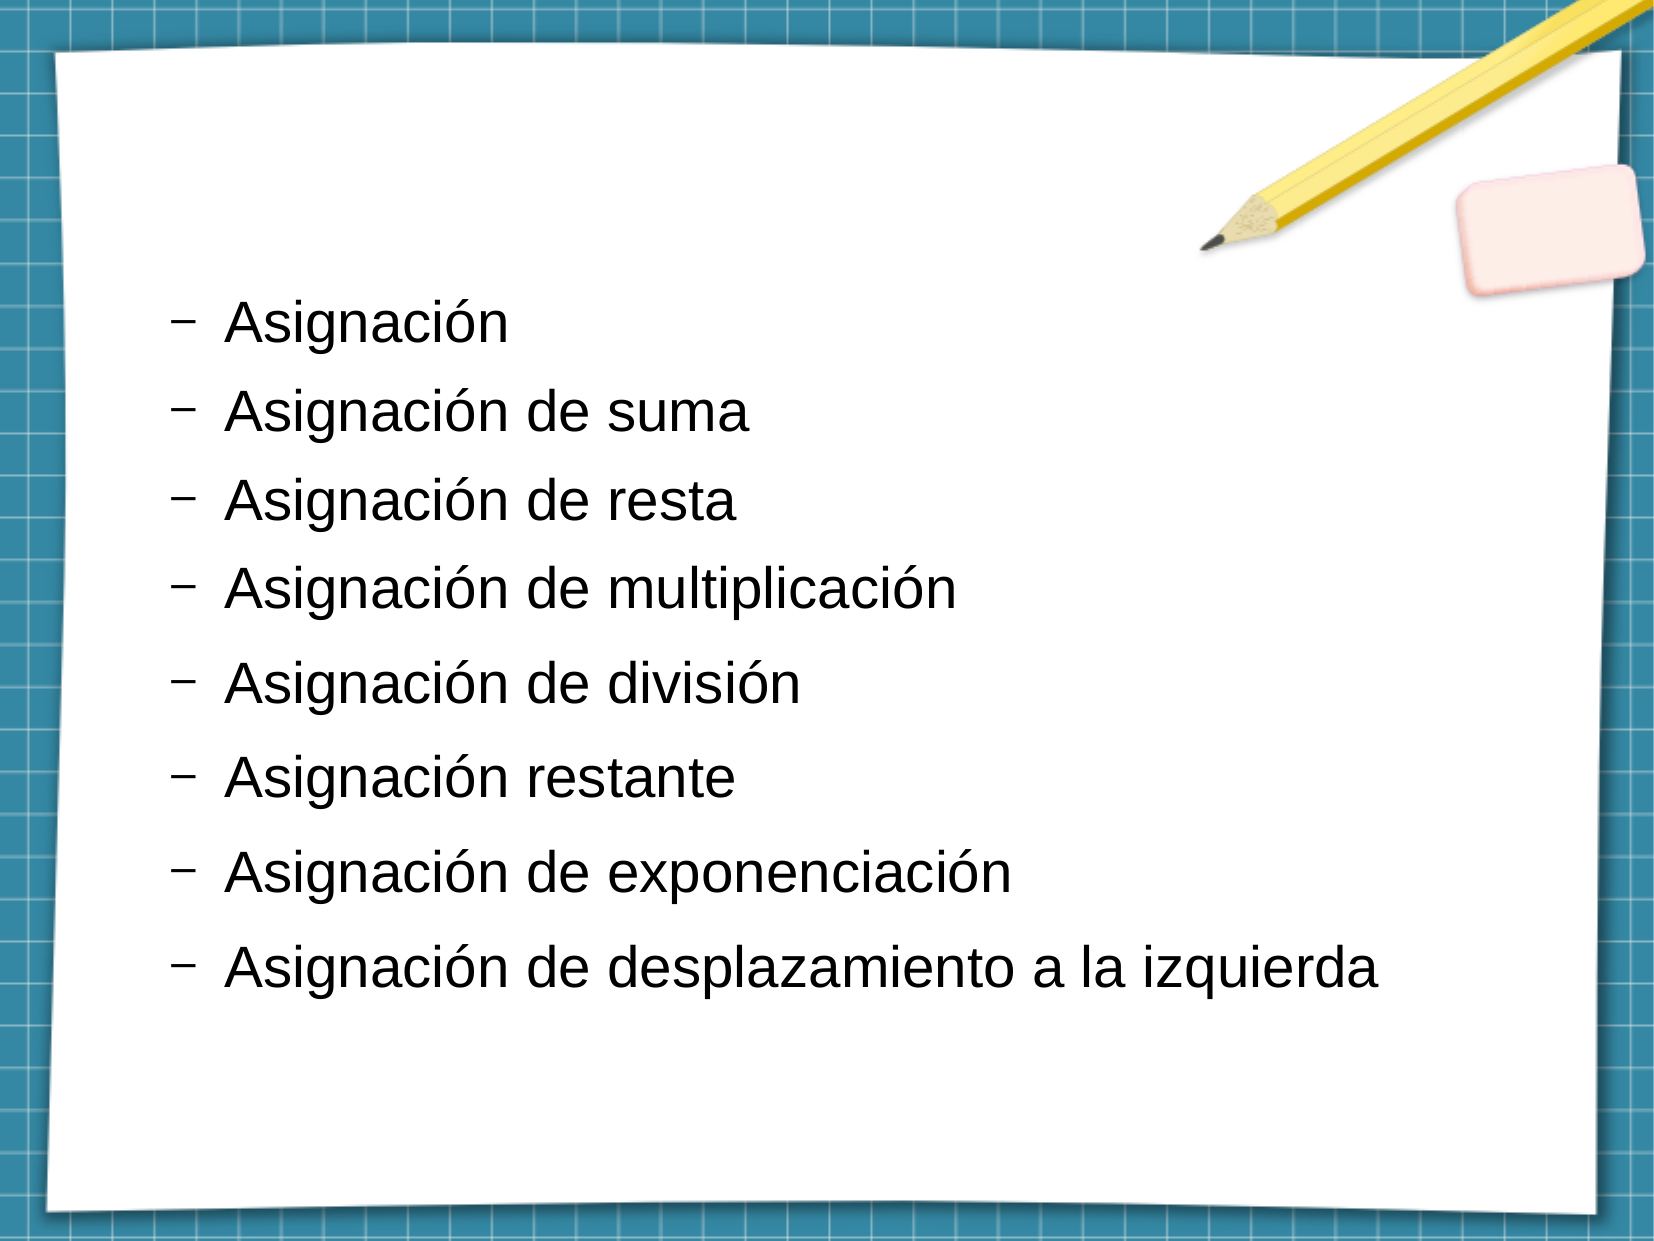

#
Asignación
Asignación de suma
Asignación de resta
Asignación de multiplicación
Asignación de división
Asignación restante
Asignación de exponenciación
Asignación de desplazamiento a la izquierda